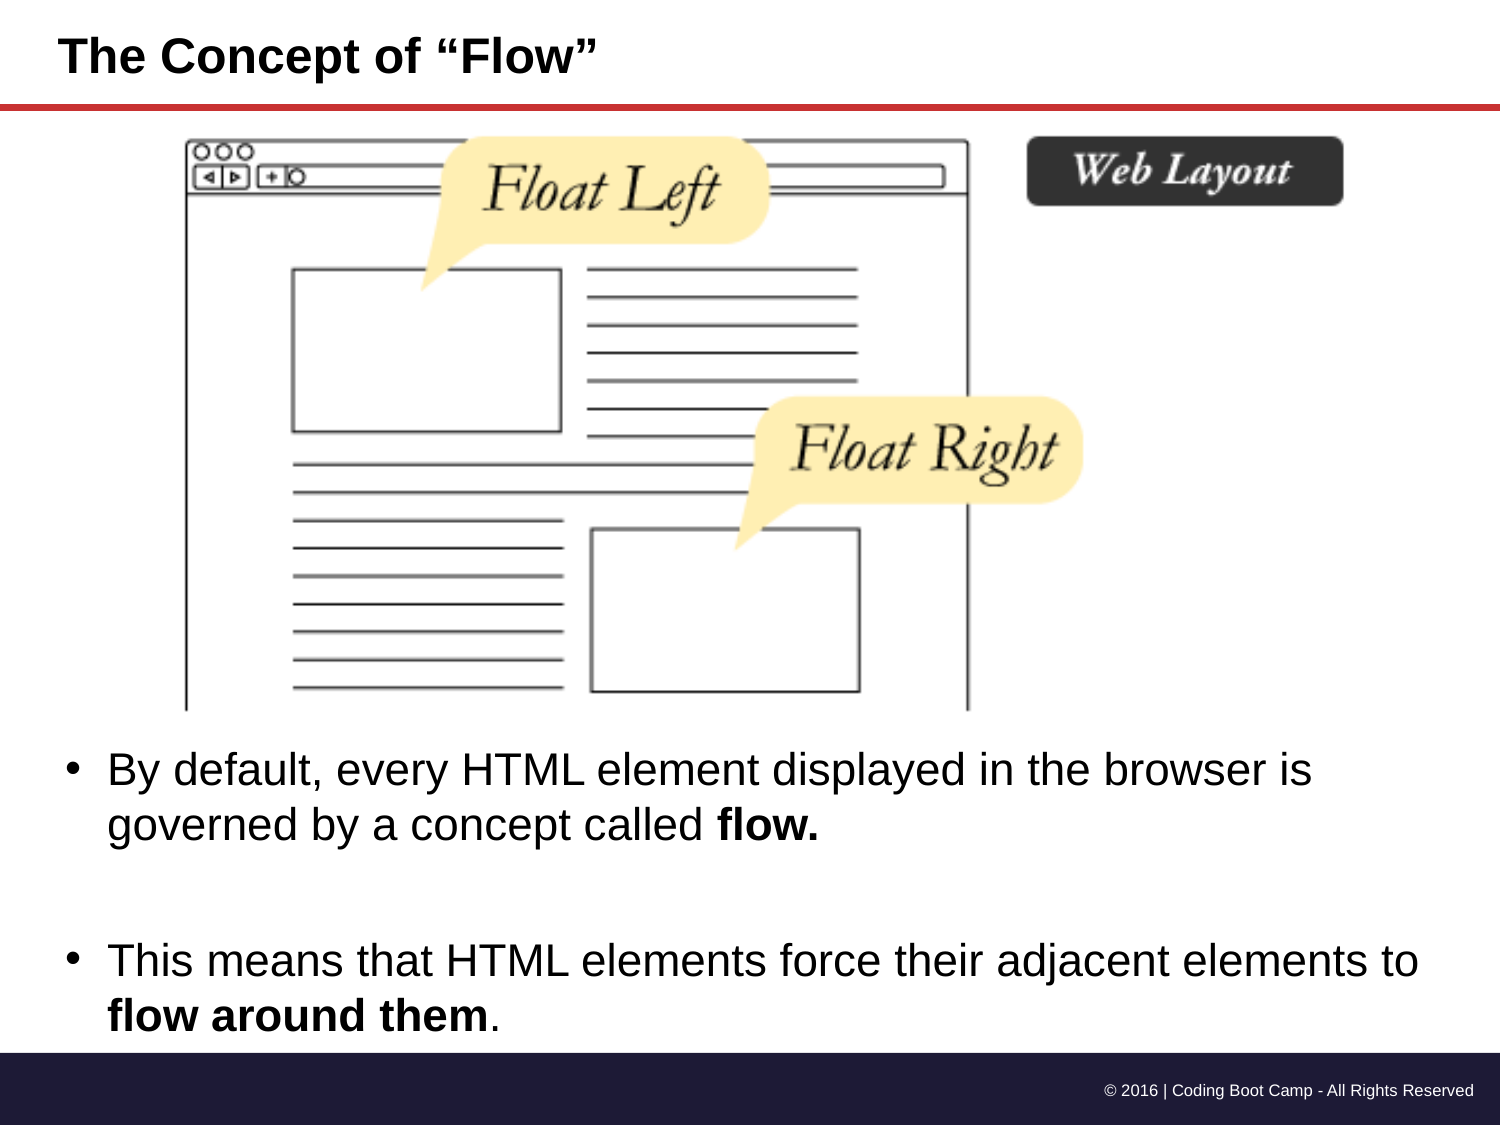

The Concept of “Flow”
By default, every HTML element displayed in the browser is governed by a concept called flow.
This means that HTML elements force their adjacent elements to flow around them.